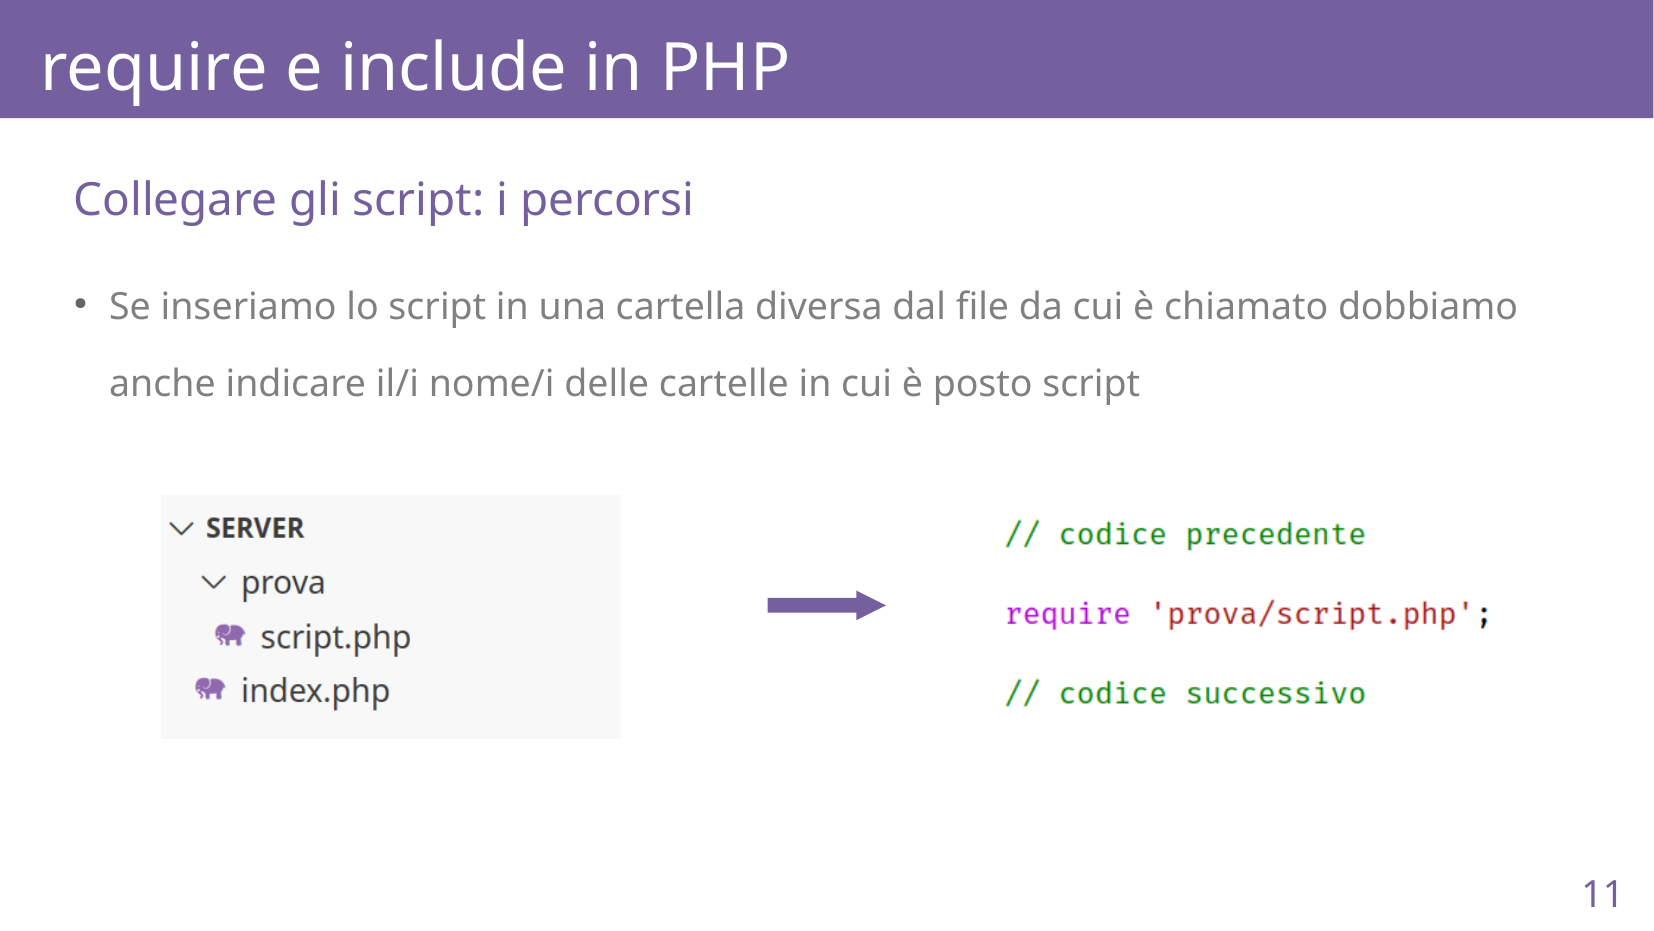

require e include in PHP
Collegare gli script: i percorsi
Se inseriamo lo script in una cartella diversa dal file da cui è chiamato dobbiamo
anche indicare il/i nome/i delle cartelle in cui è posto script